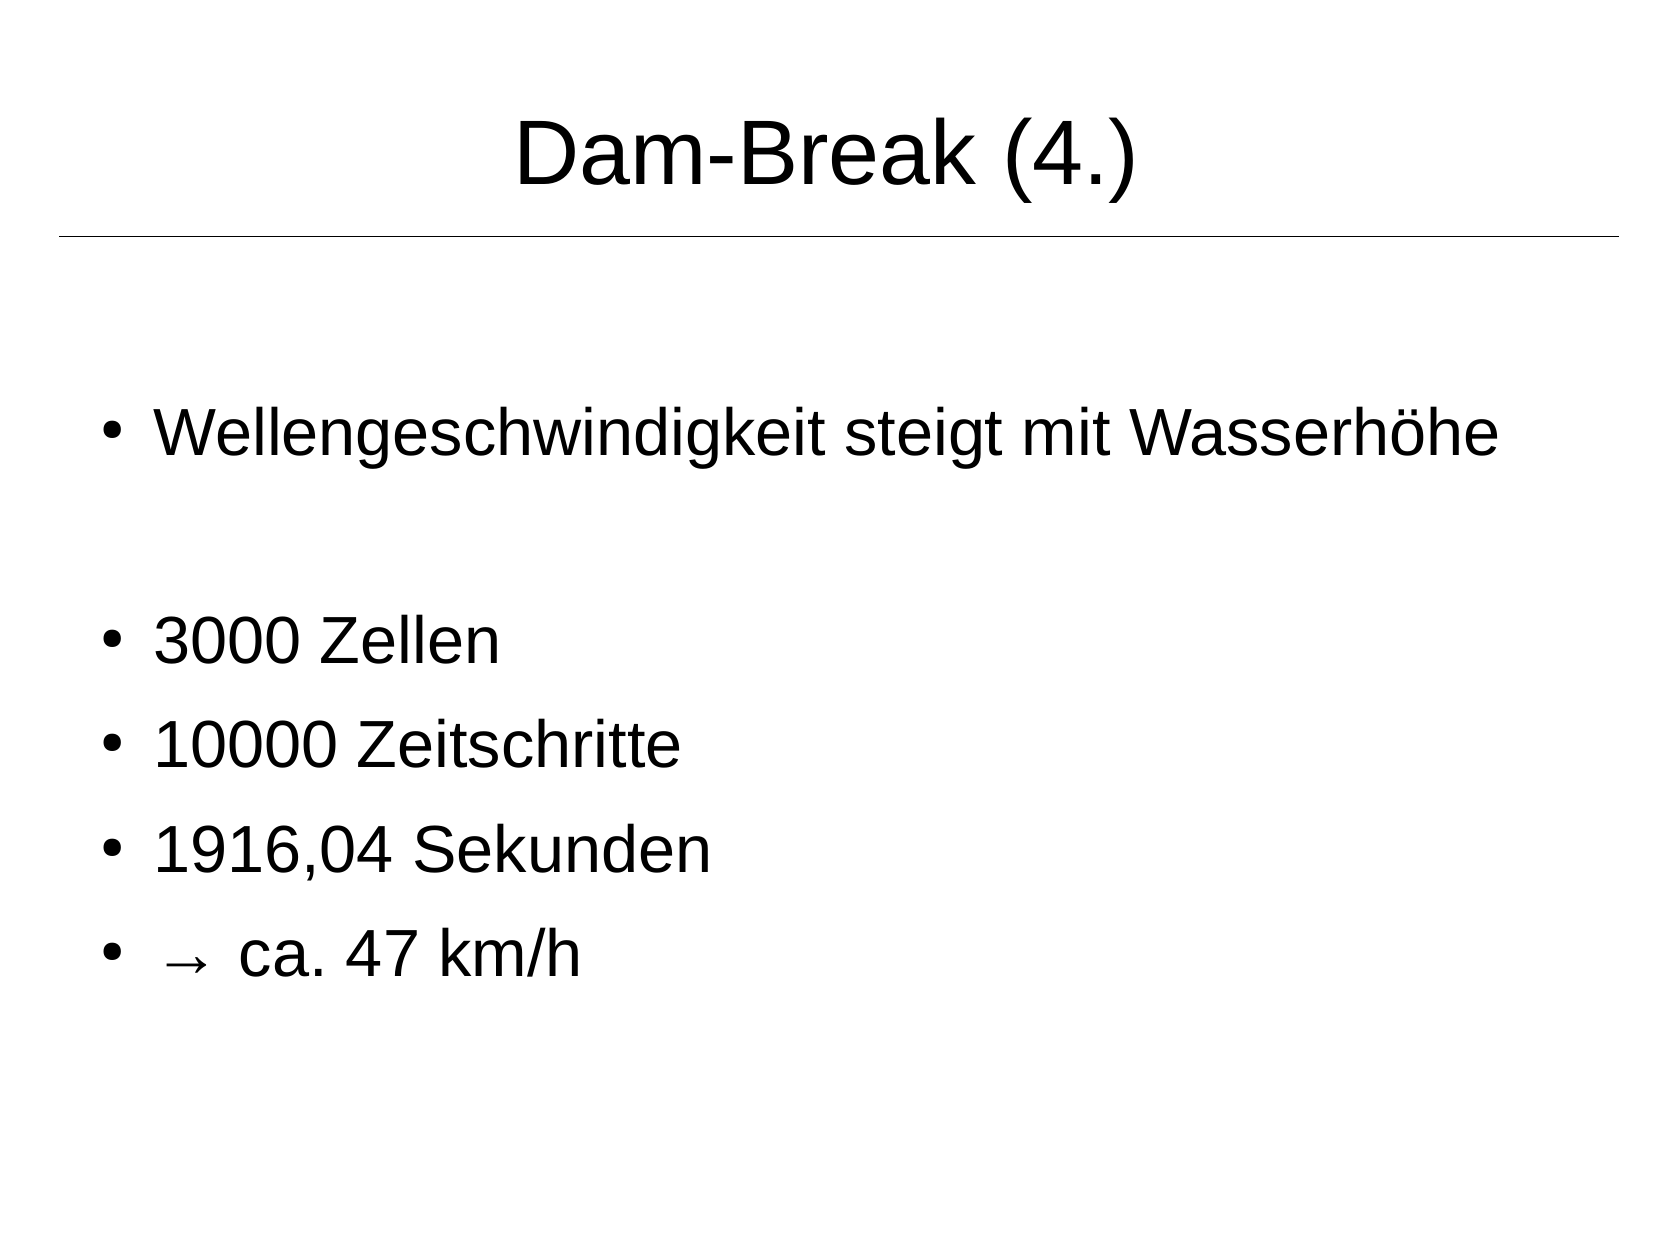

# Dam-Break (4.)
Wellengeschwindigkeit steigt mit Wasserhöhe
3000 Zellen
10000 Zeitschritte
1916,04 Sekunden
→ ca. 47 km/h